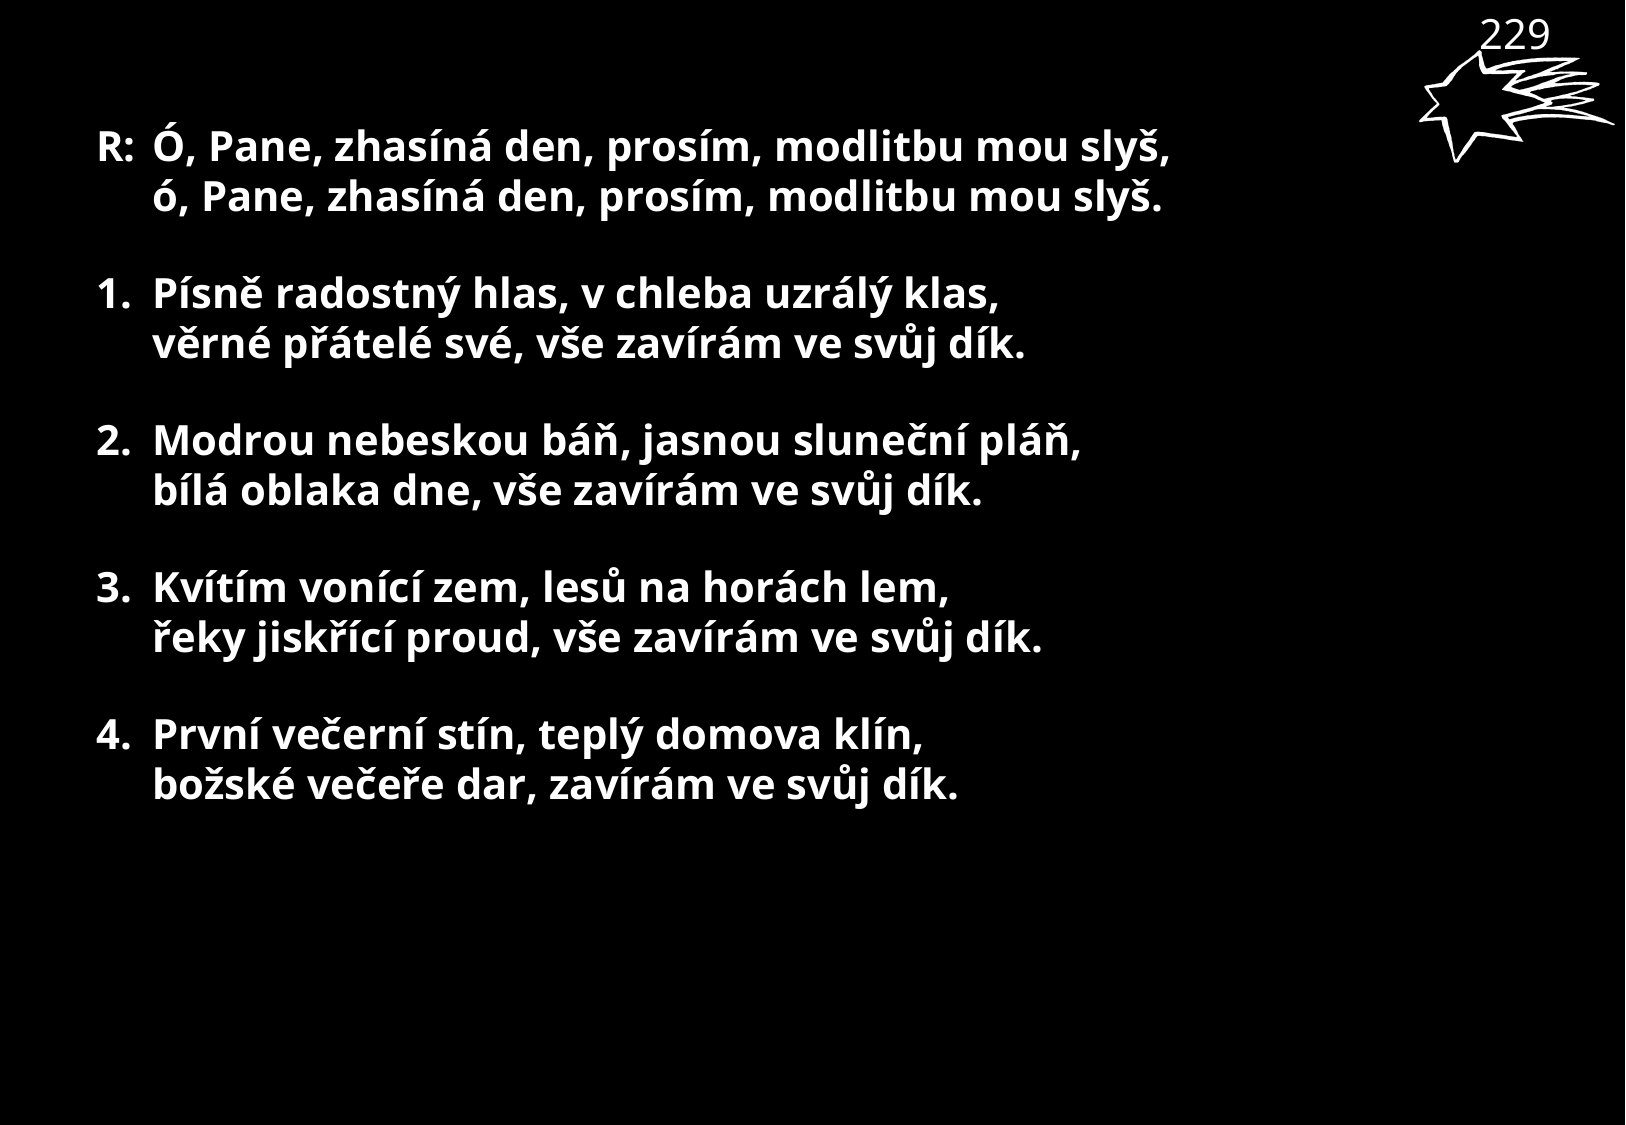

229
# R: 	Ó, Pane, zhasíná den, prosím, modlitbu mou slyš, ó, Pane, zhasíná den, prosím, modlitbu mou slyš.
1.	Písně radostný hlas, v chleba uzrálý klas,
věrné přátelé své, vše zavírám ve svůj dík.
2.	Modrou nebeskou báň, jasnou sluneční pláň,
bílá oblaka dne, vše zavírám ve svůj dík.
3.	Kvítím vonící zem, lesů na horách lem,
řeky jiskřící proud, vše zavírám ve svůj dík.
4.	První večerní stín, teplý domova klín,
božské večeře dar, zavírám ve svůj dík.